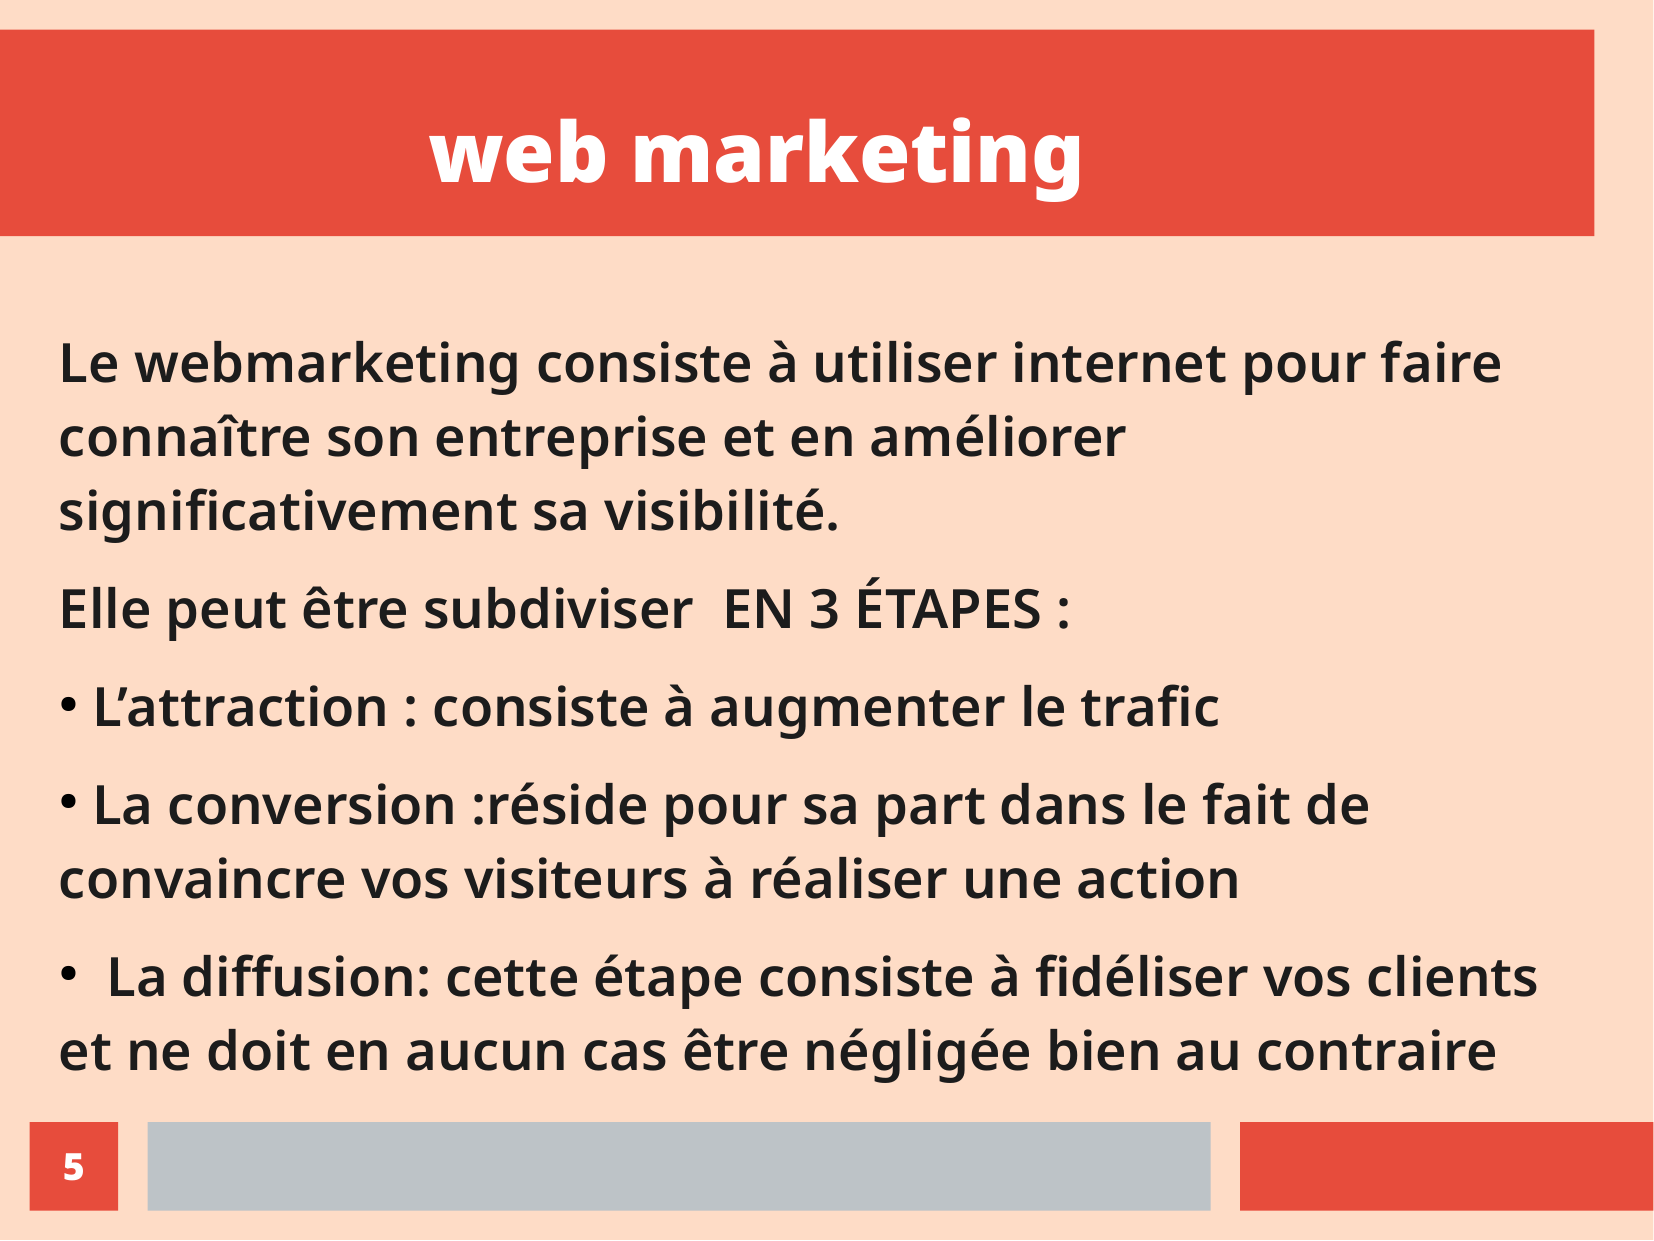

# web marketing
Le webmarketing consiste à utiliser internet pour faire connaître son entreprise et en améliorer significativement sa visibilité.
Elle peut être subdiviser EN 3 ÉTAPES :
 L’attraction : consiste à augmenter le trafic
 La conversion :réside pour sa part dans le fait de convaincre vos visiteurs à réaliser une action
 La diffusion: cette étape consiste à fidéliser vos clients et ne doit en aucun cas être négligée bien au contraire
5